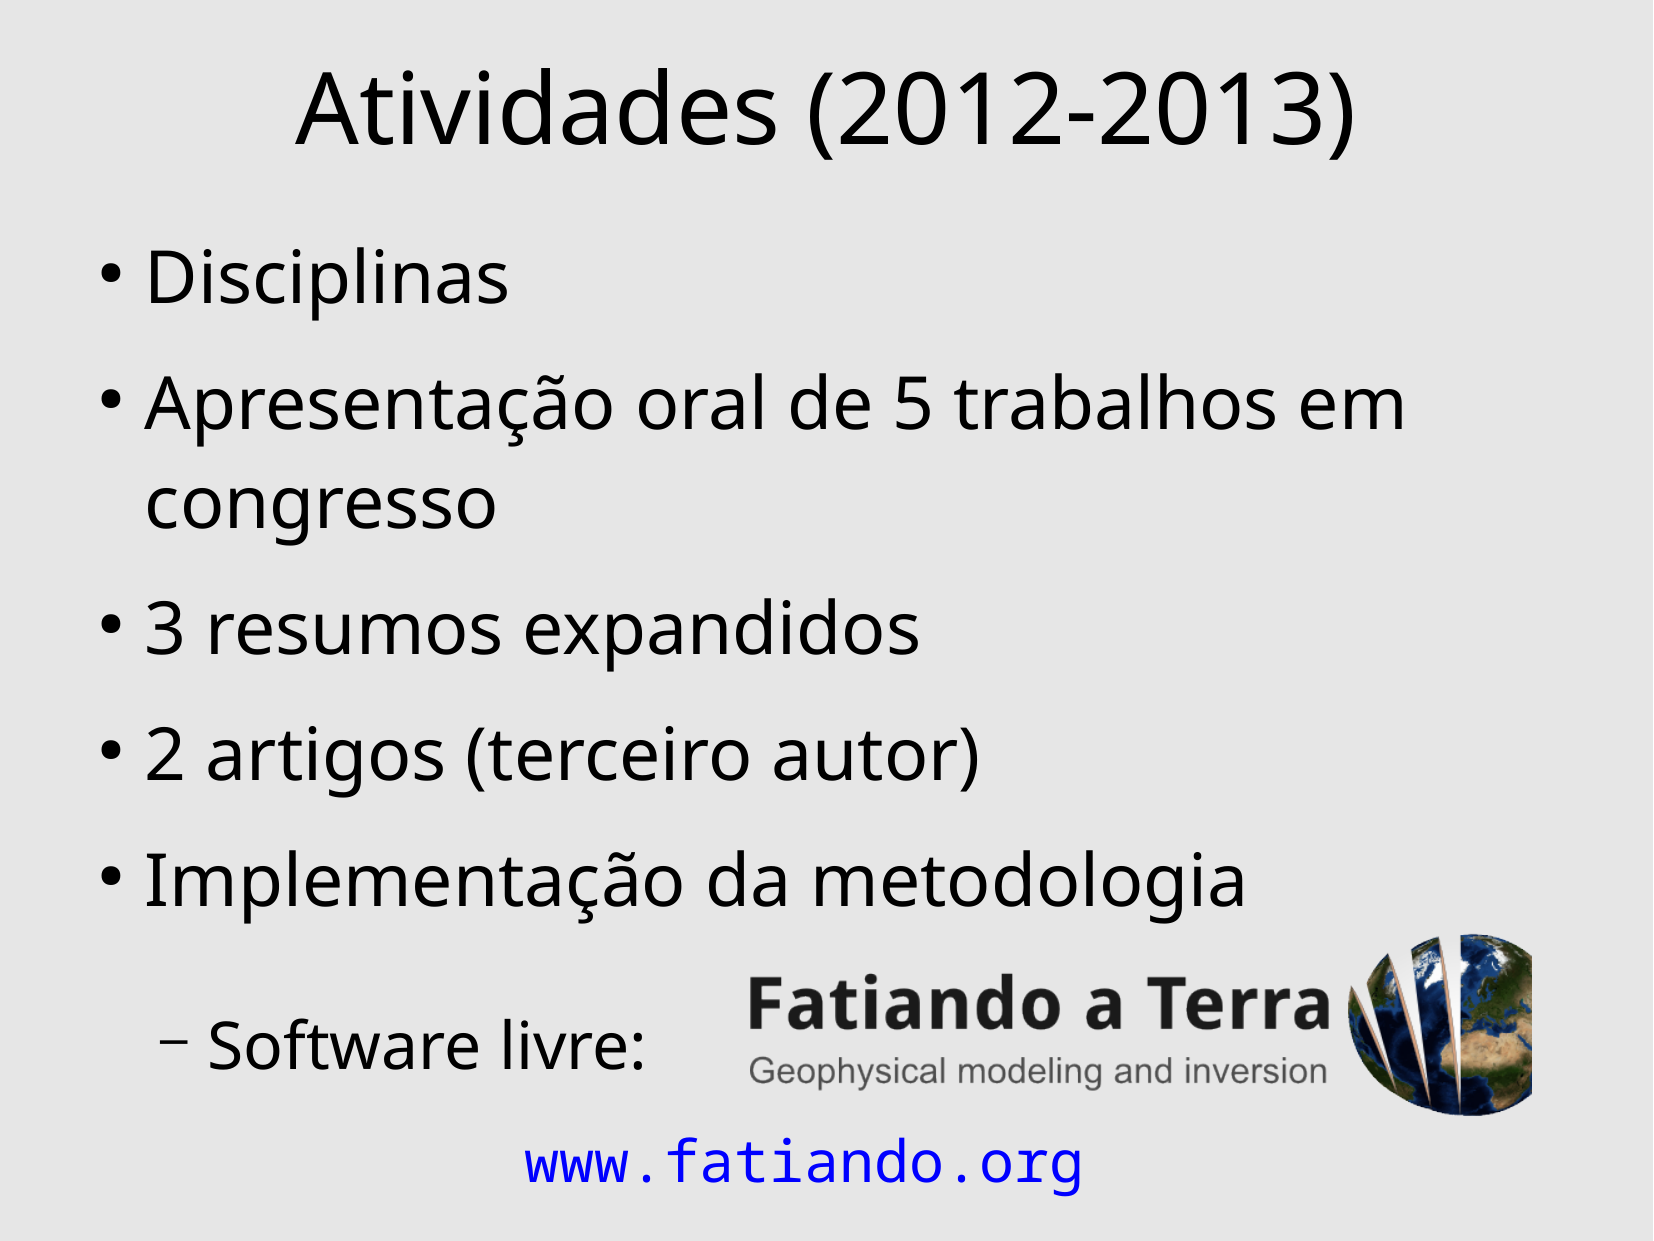

# Atividades (2012-2013)
Disciplinas
Apresentação oral de 5 trabalhos em congresso
3 resumos expandidos
2 artigos (terceiro autor)
Implementação da metodologia
Software livre:
www.fatiando.org